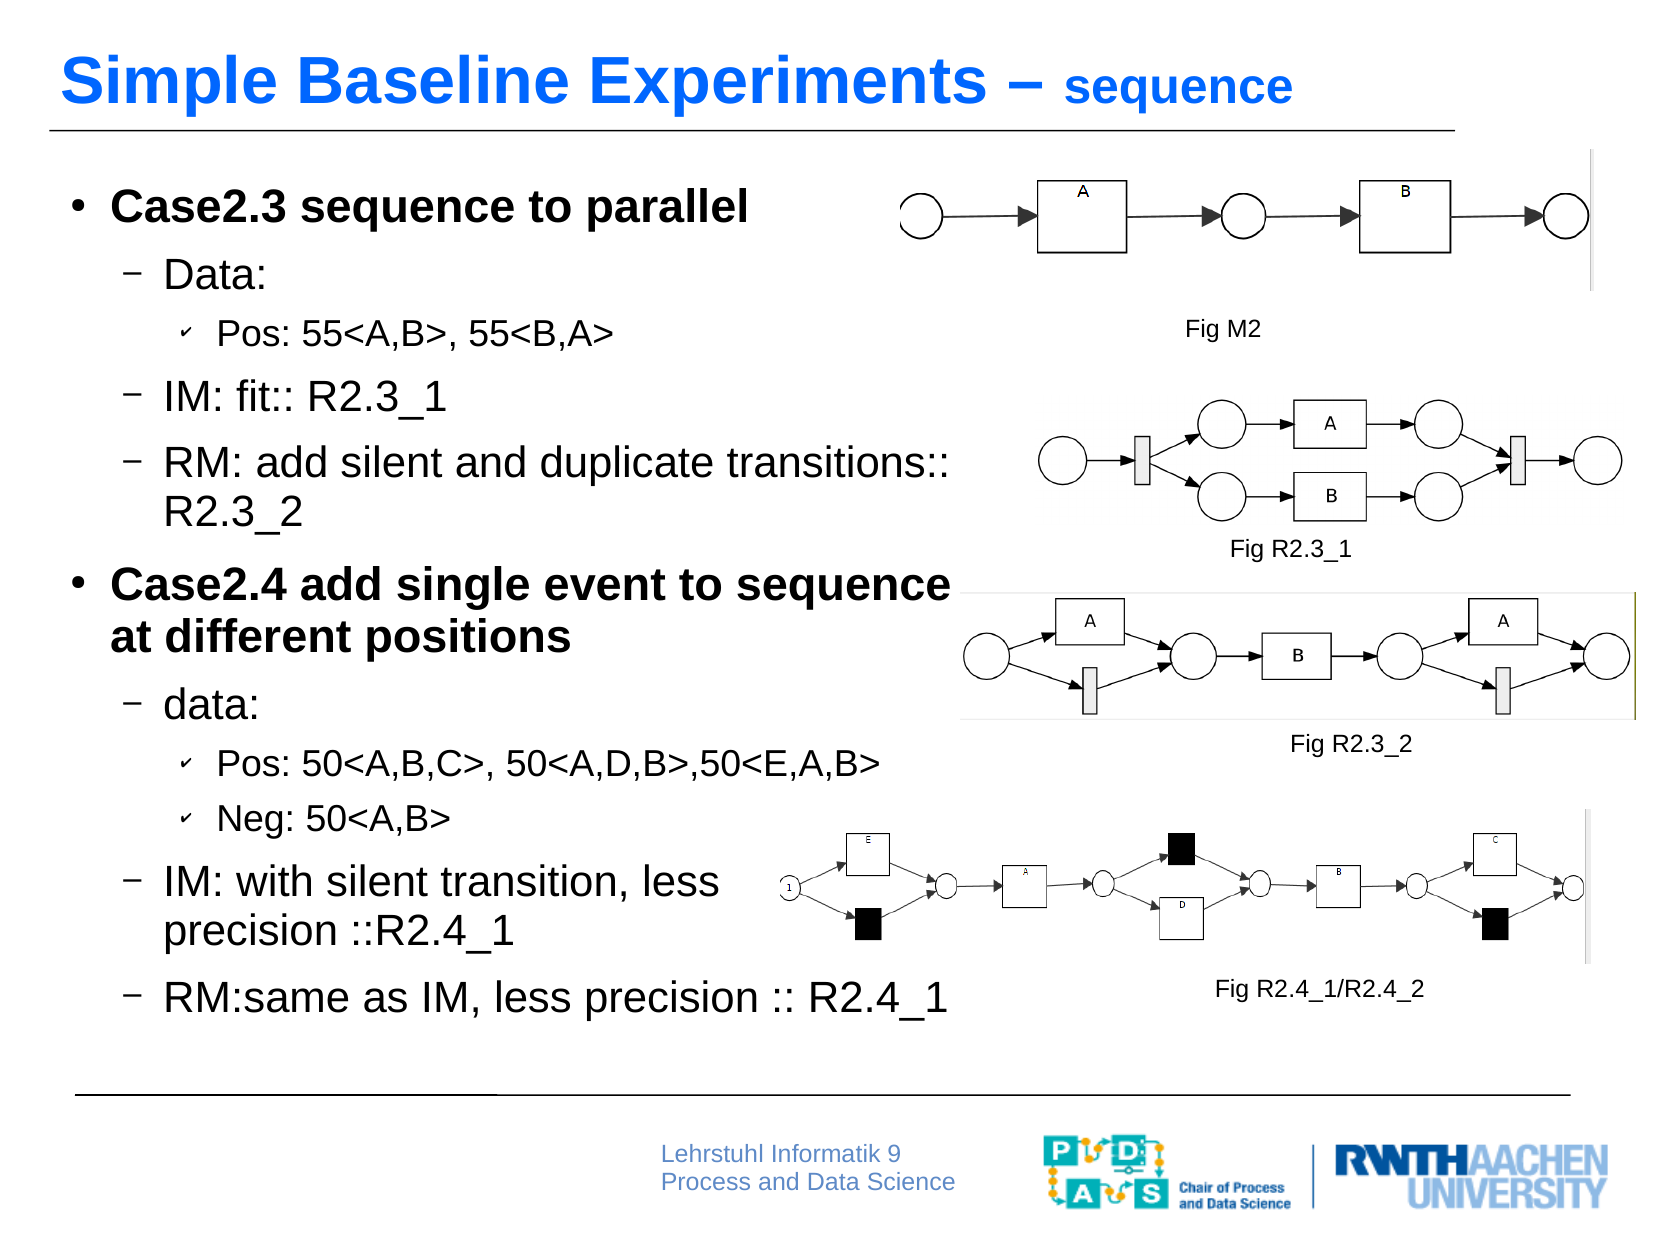

# Simple Baseline Experiments – sequence
Case2.3 sequence to parallel
Data:
Pos: 55<A,B>, 55<B,A>
IM: fit:: R2.3_1
RM: add silent and duplicate transitions:: R2.3_2
Case2.4 add single event to sequence at different positions
data:
Pos: 50<A,B,C>, 50<A,D,B>,50<E,A,B>
Neg: 50<A,B>
IM: with silent transition, less precision ::R2.4_1
RM:same as IM, less precision :: R2.4_1
Fig M2
Fig R2.3_1
Fig R2.3_2
Fig R2.4_1/R2.4_2